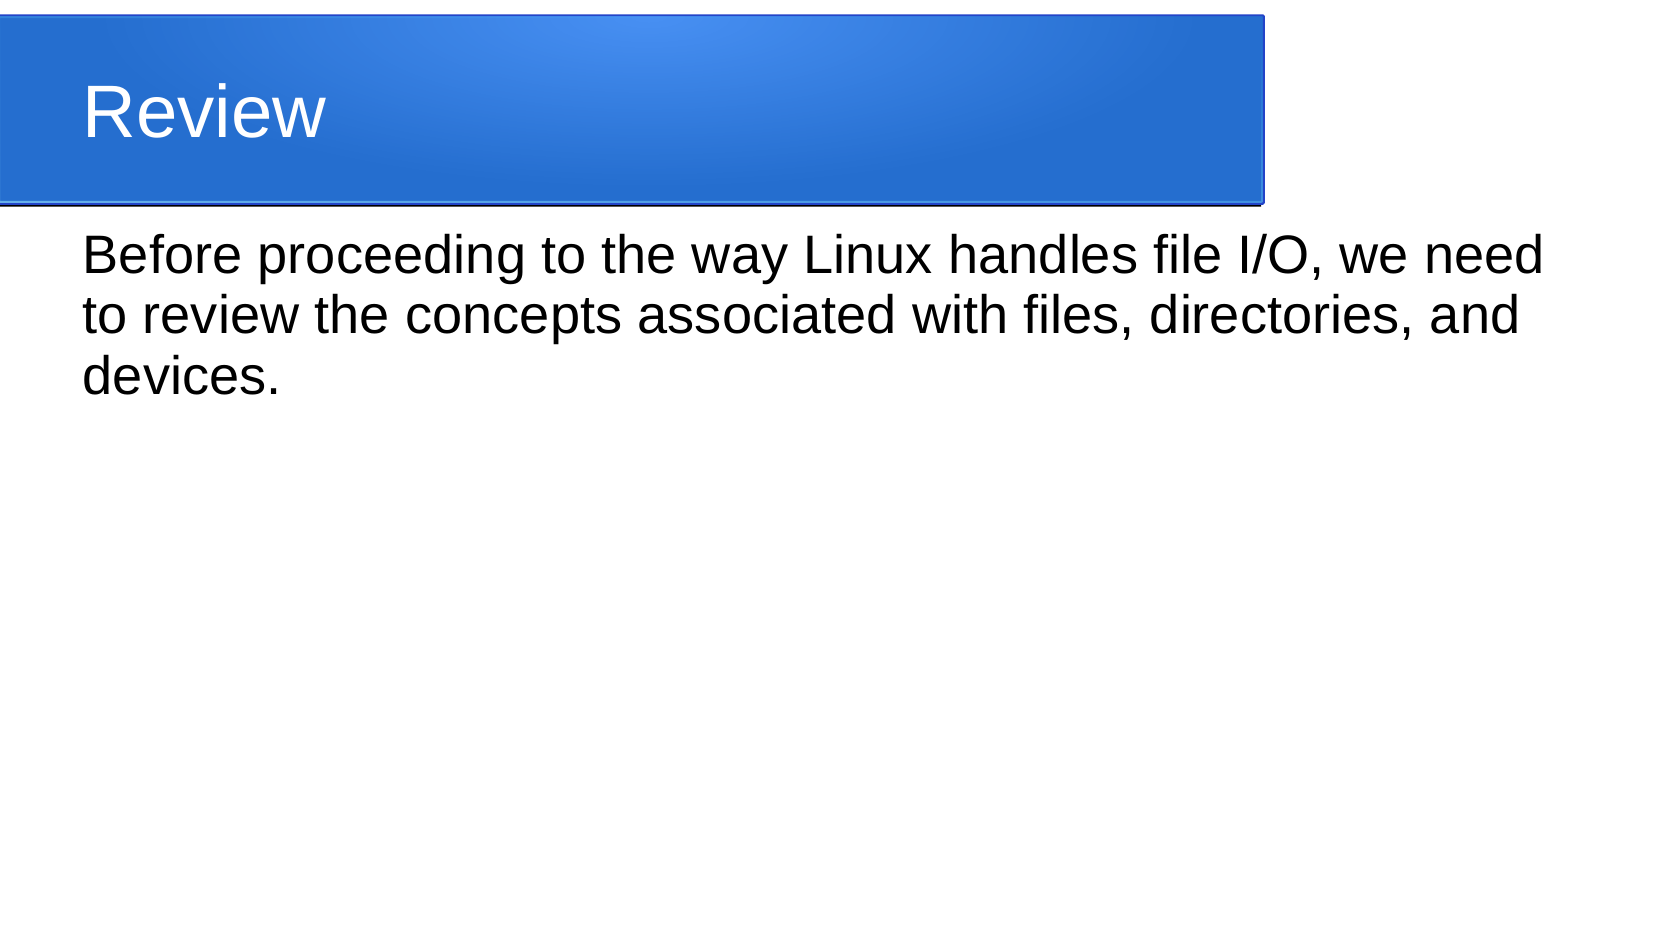

# Review
Before proceeding to the way Linux handles file I/O, we need to review the concepts associated with files, directories, and devices.